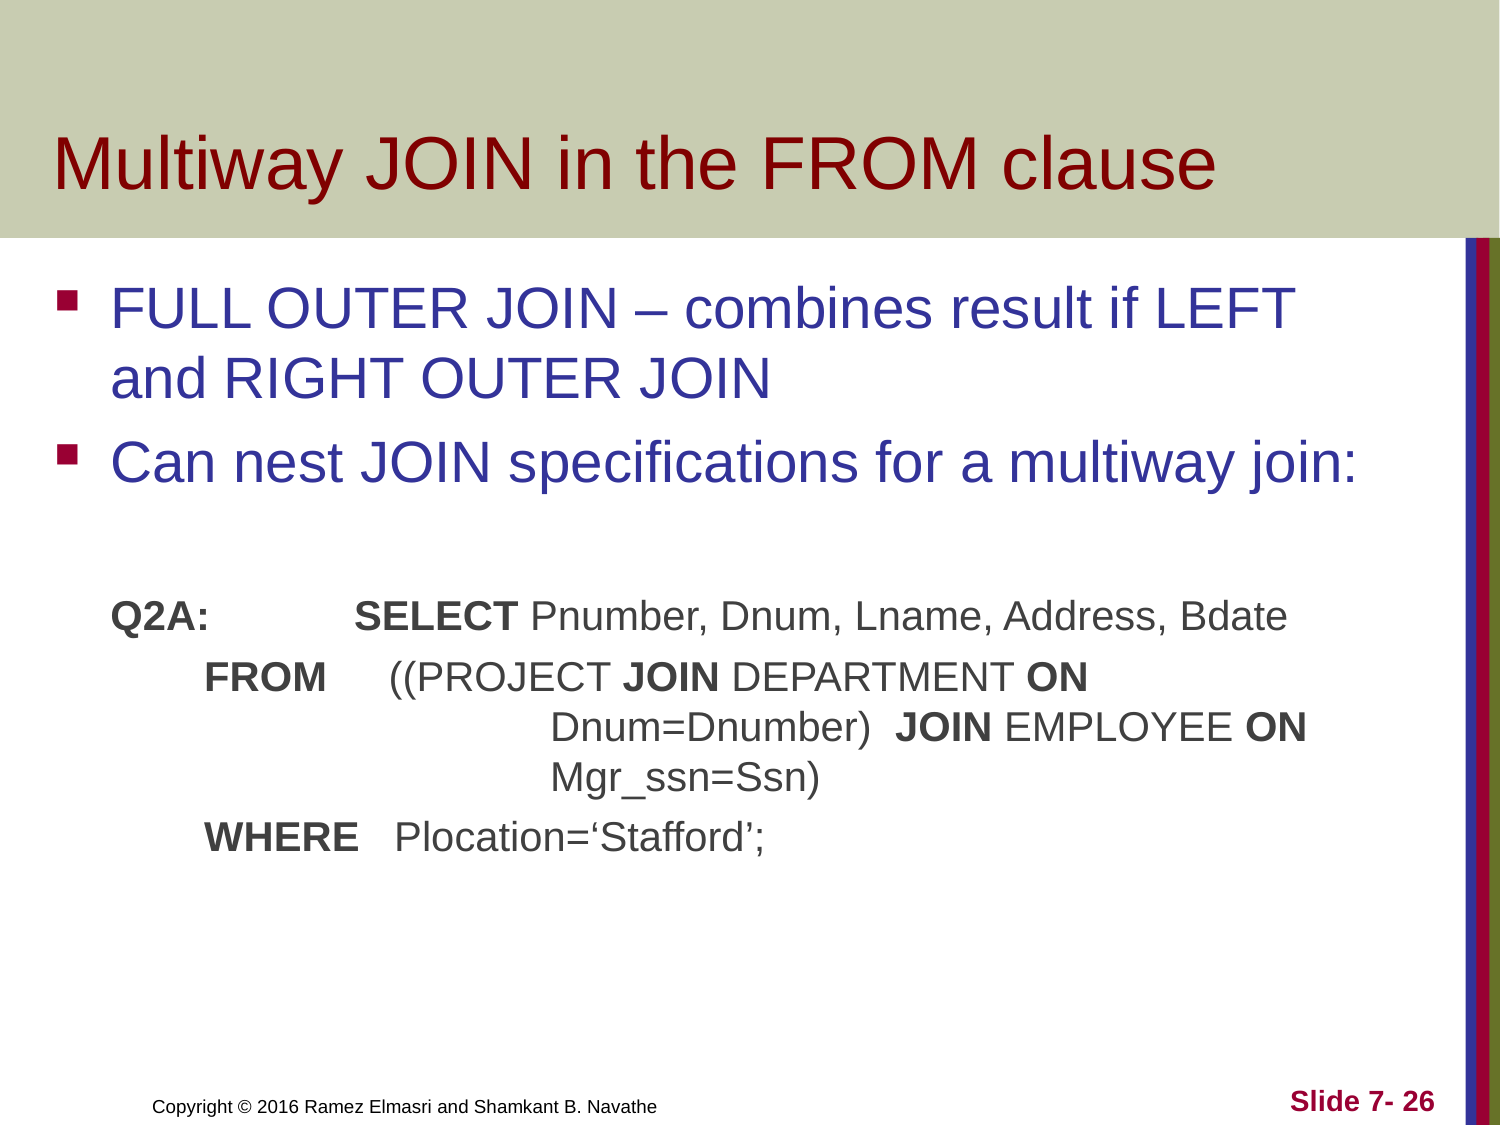

# Multiway JOIN in the FROM clause
FULL OUTER JOIN – combines result if LEFT and RIGHT OUTER JOIN
Can nest JOIN specifications for a multiway join:
	Q2A:	SELECT Pnumber, Dnum, Lname, Address, Bdate
		FROM	 ((PROJECT JOIN DEPARTMENT ON 			 Dnum=Dnumber) JOIN EMPLOYEE ON 			 Mgr_ssn=Ssn)
		WHERE Plocation=‘Stafford’;
Slide 7-